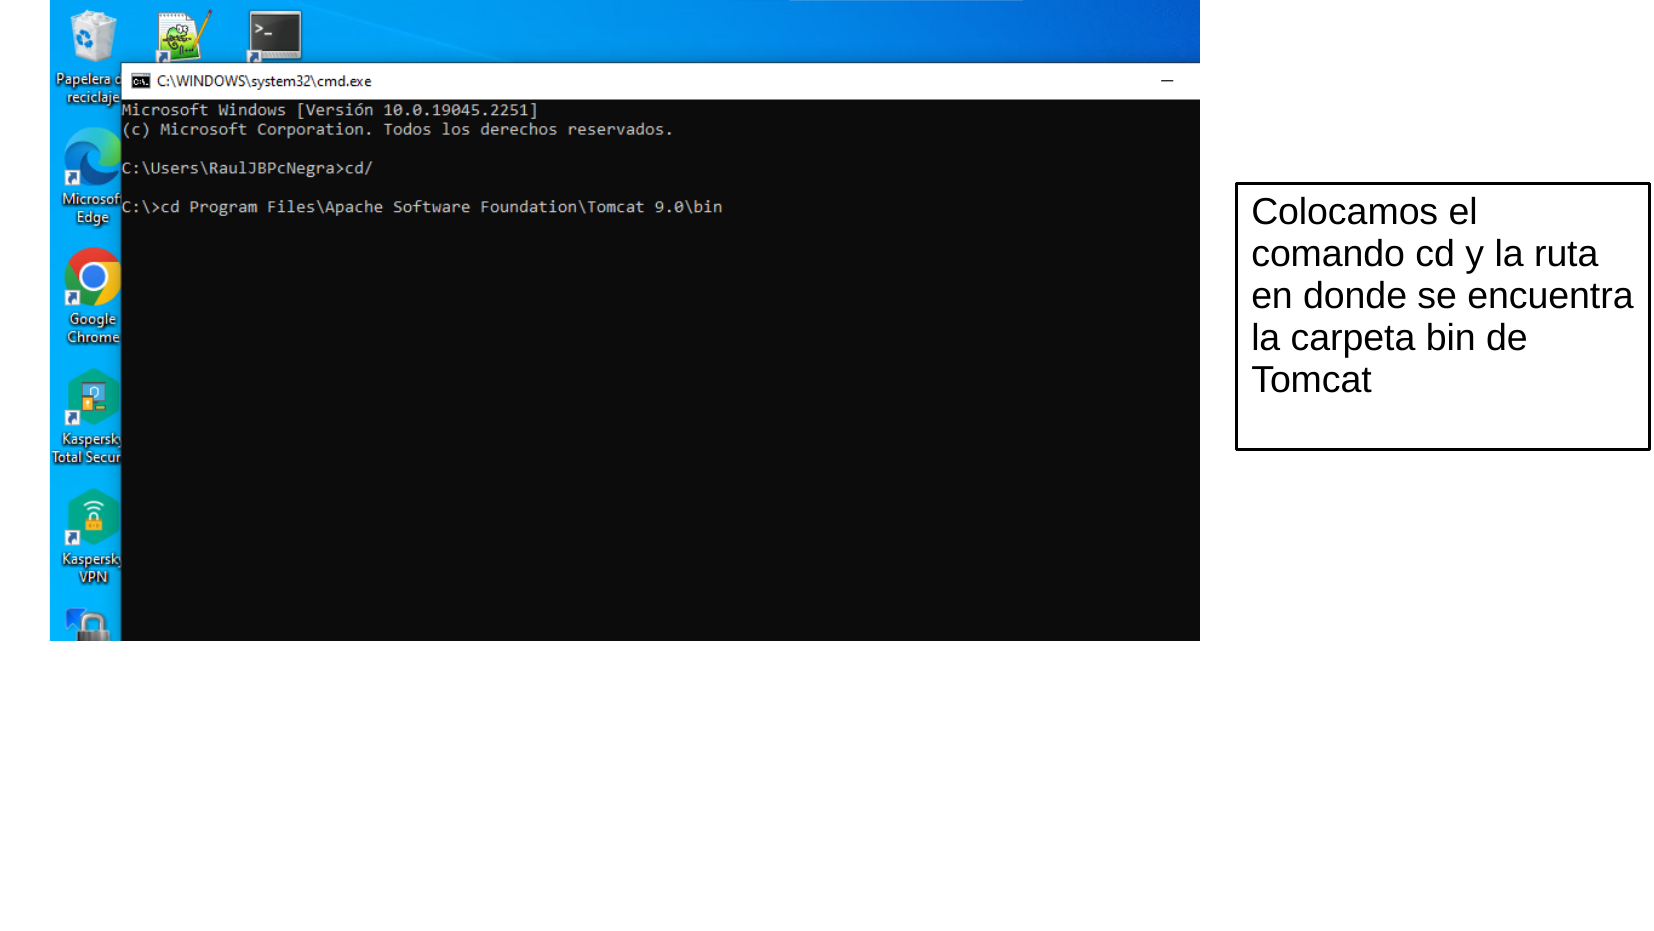

#
Colocamos el comando cd y la ruta en donde se encuentra la carpeta bin de Tomcat